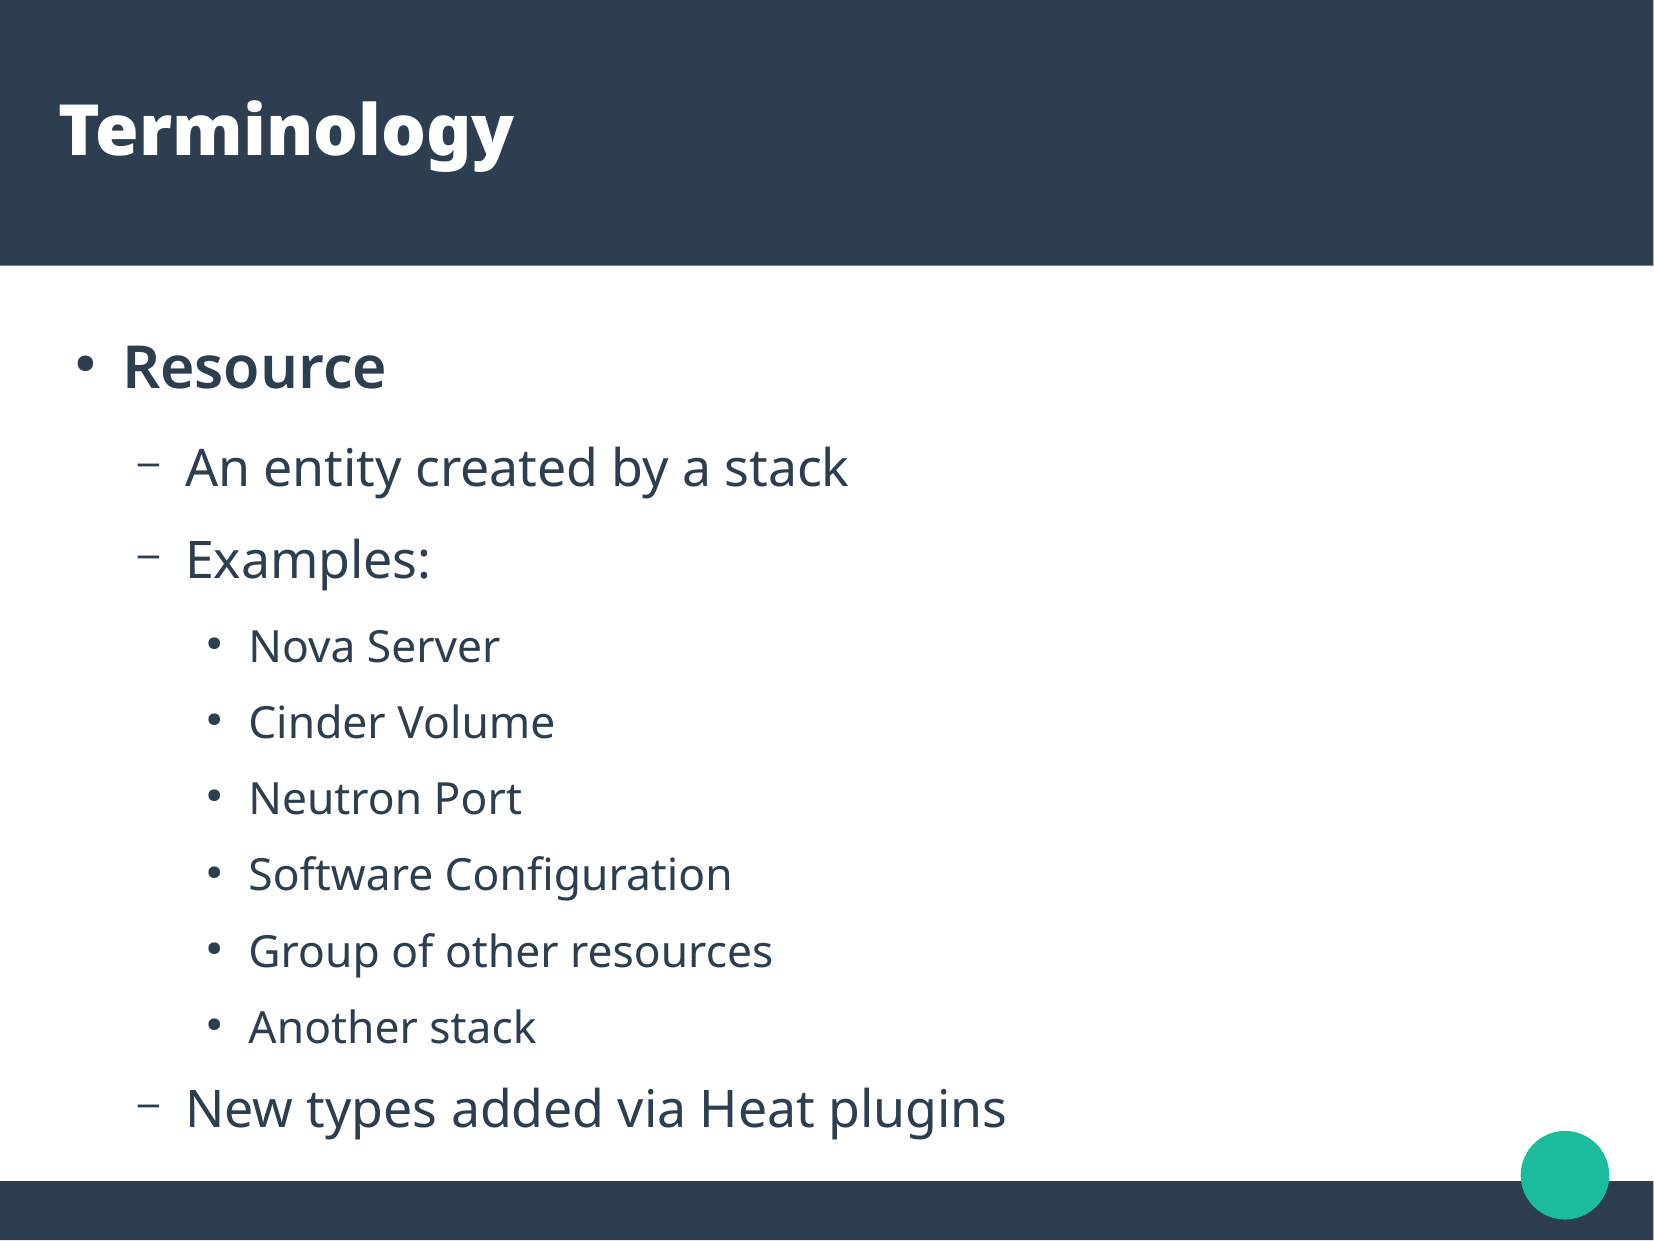

# Terminology
Resource
An entity created by a stack
Examples:
Nova Server
Cinder Volume
Neutron Port
Software Configuration
Group of other resources
Another stack
New types added via Heat plugins